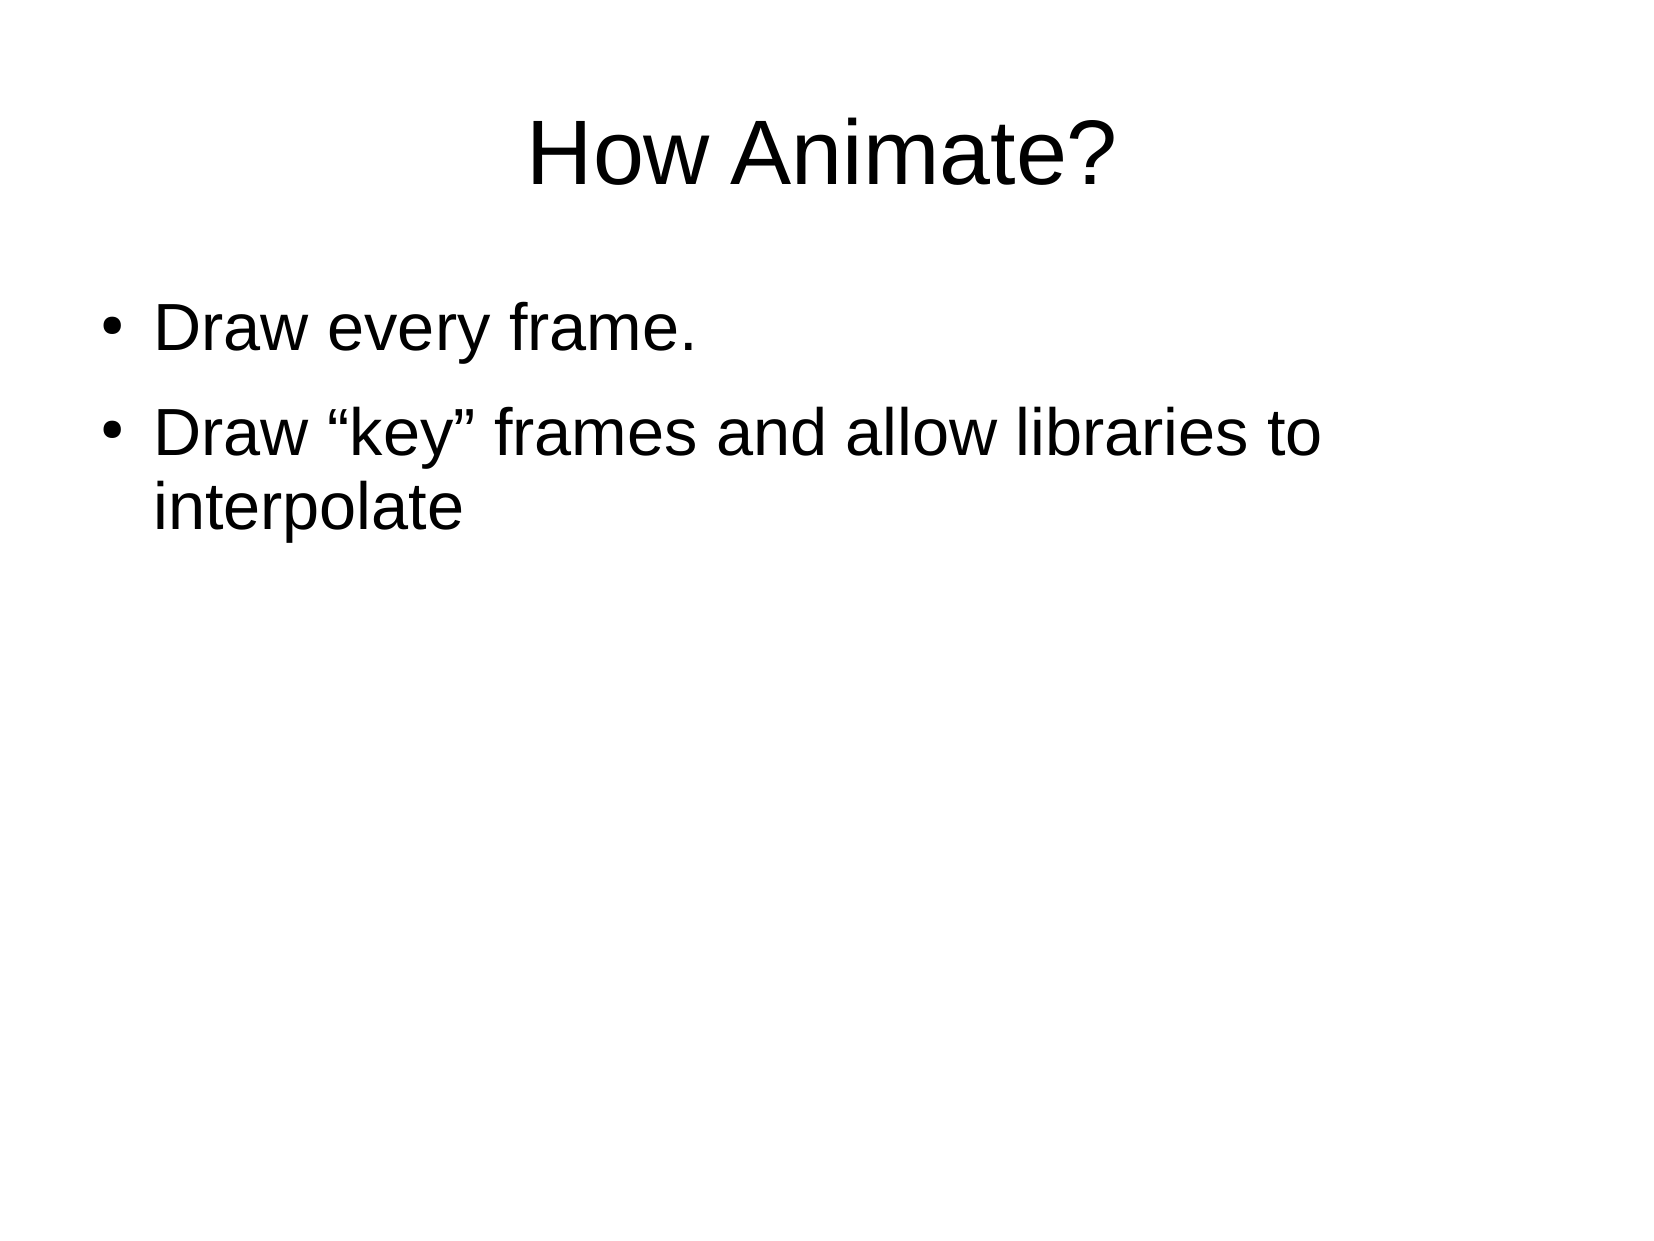

# How Animate?
Draw every frame.
Draw “key” frames and allow libraries to interpolate